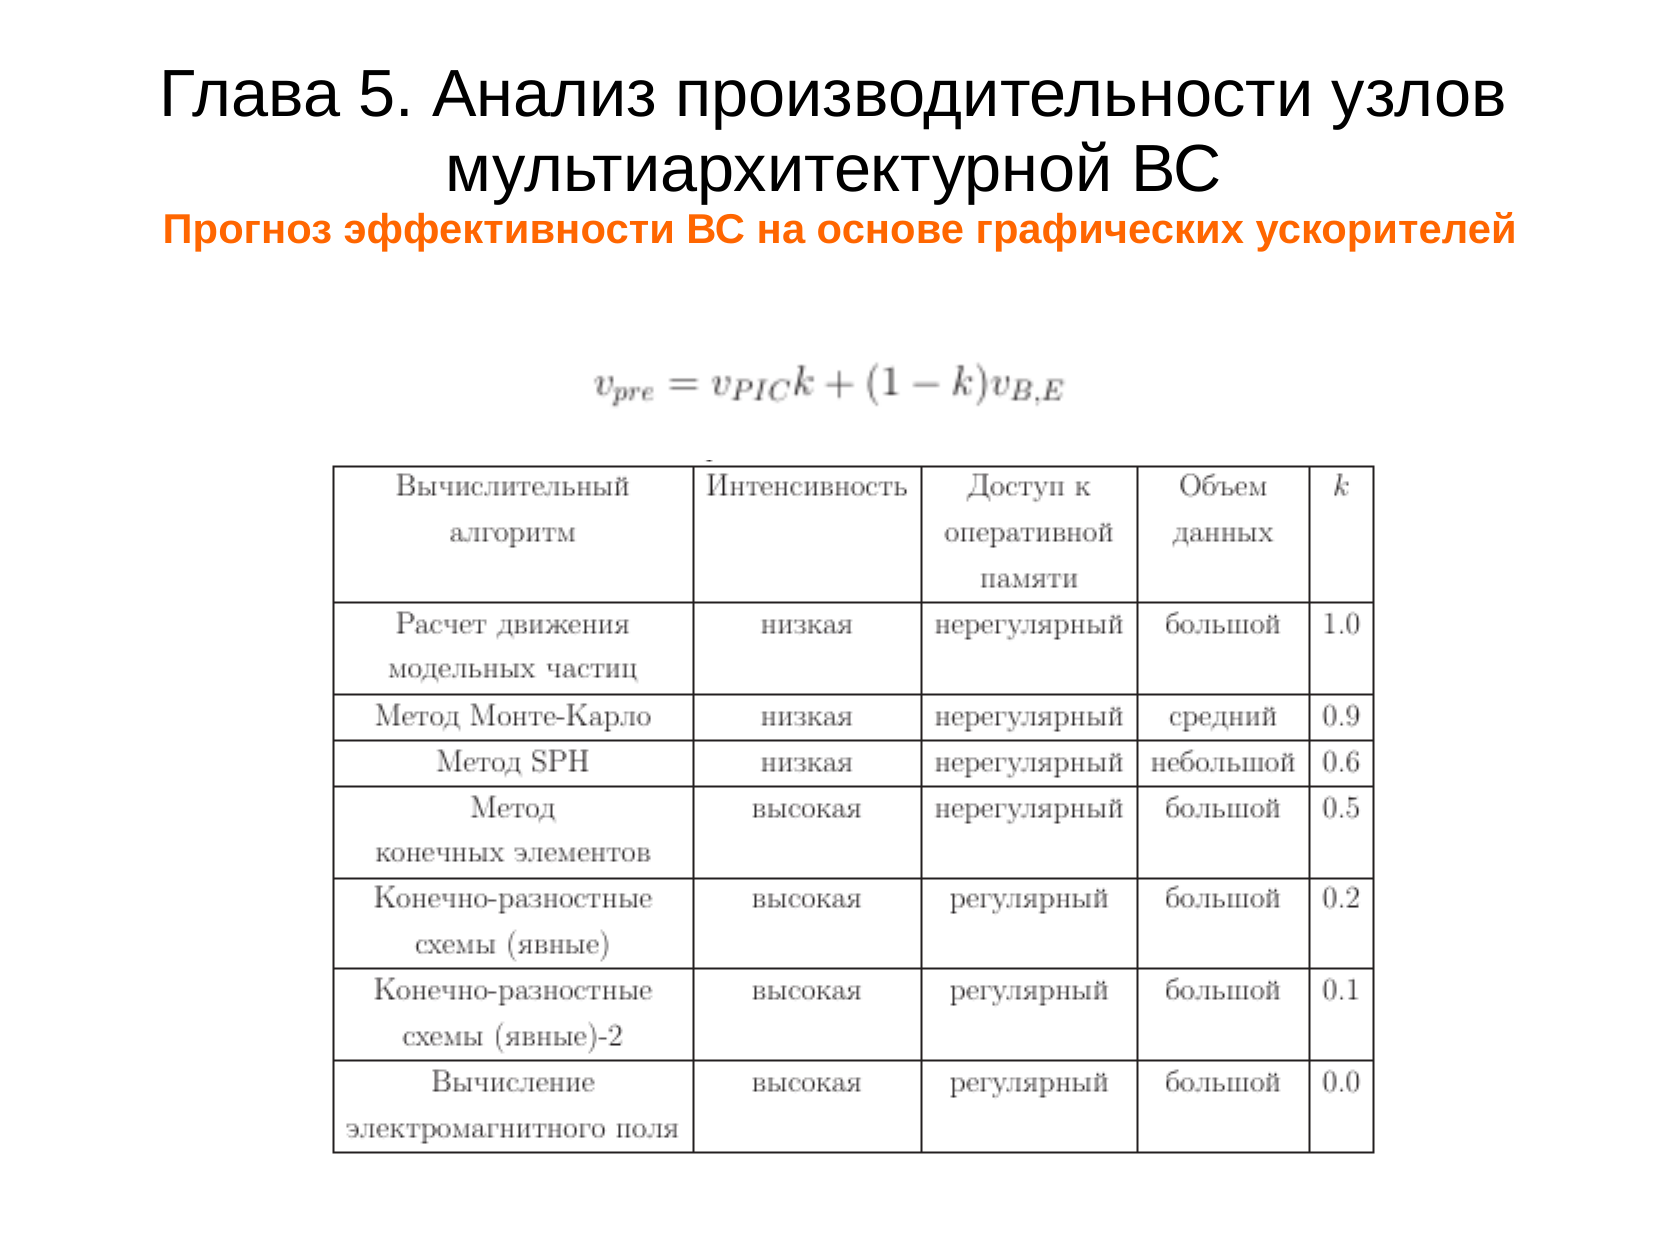

# Глава 5. Анализ производительности узлов мультиархитектурной ВС Прогноз эффективности ВС на основе графических ускорителей